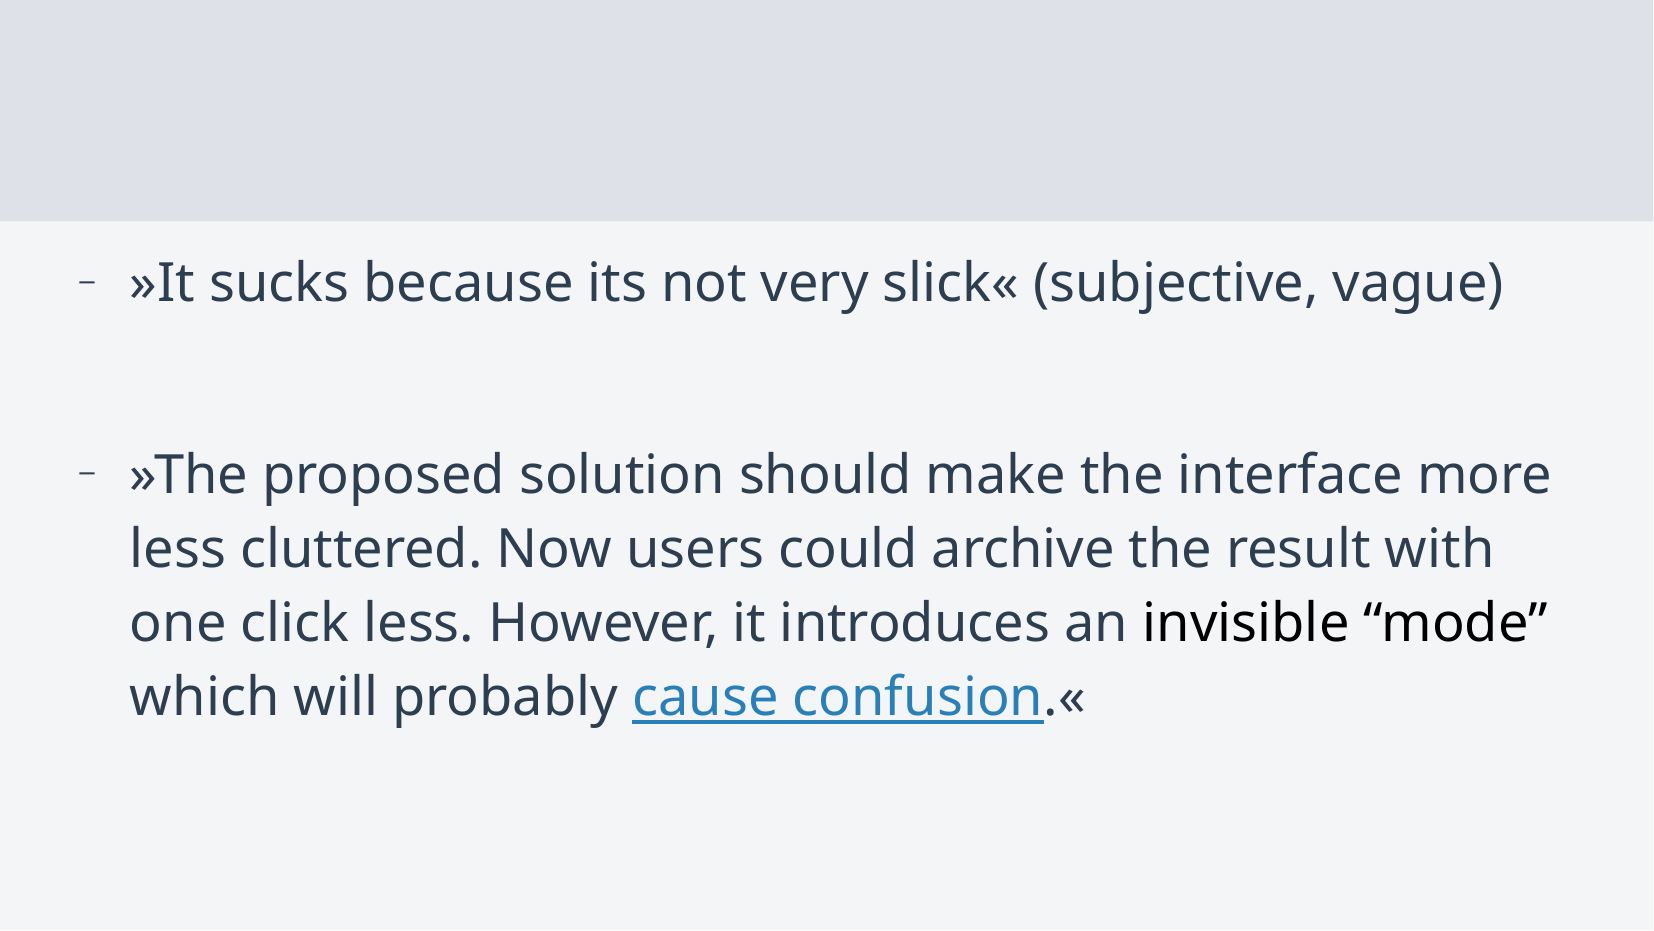

#
»It sucks because its not very slick« (subjective, vague)
»The proposed solution should make the interface more less cluttered. Now users could archive the result with one click less. However, it introduces an invisible “mode” which will probably cause confusion.«